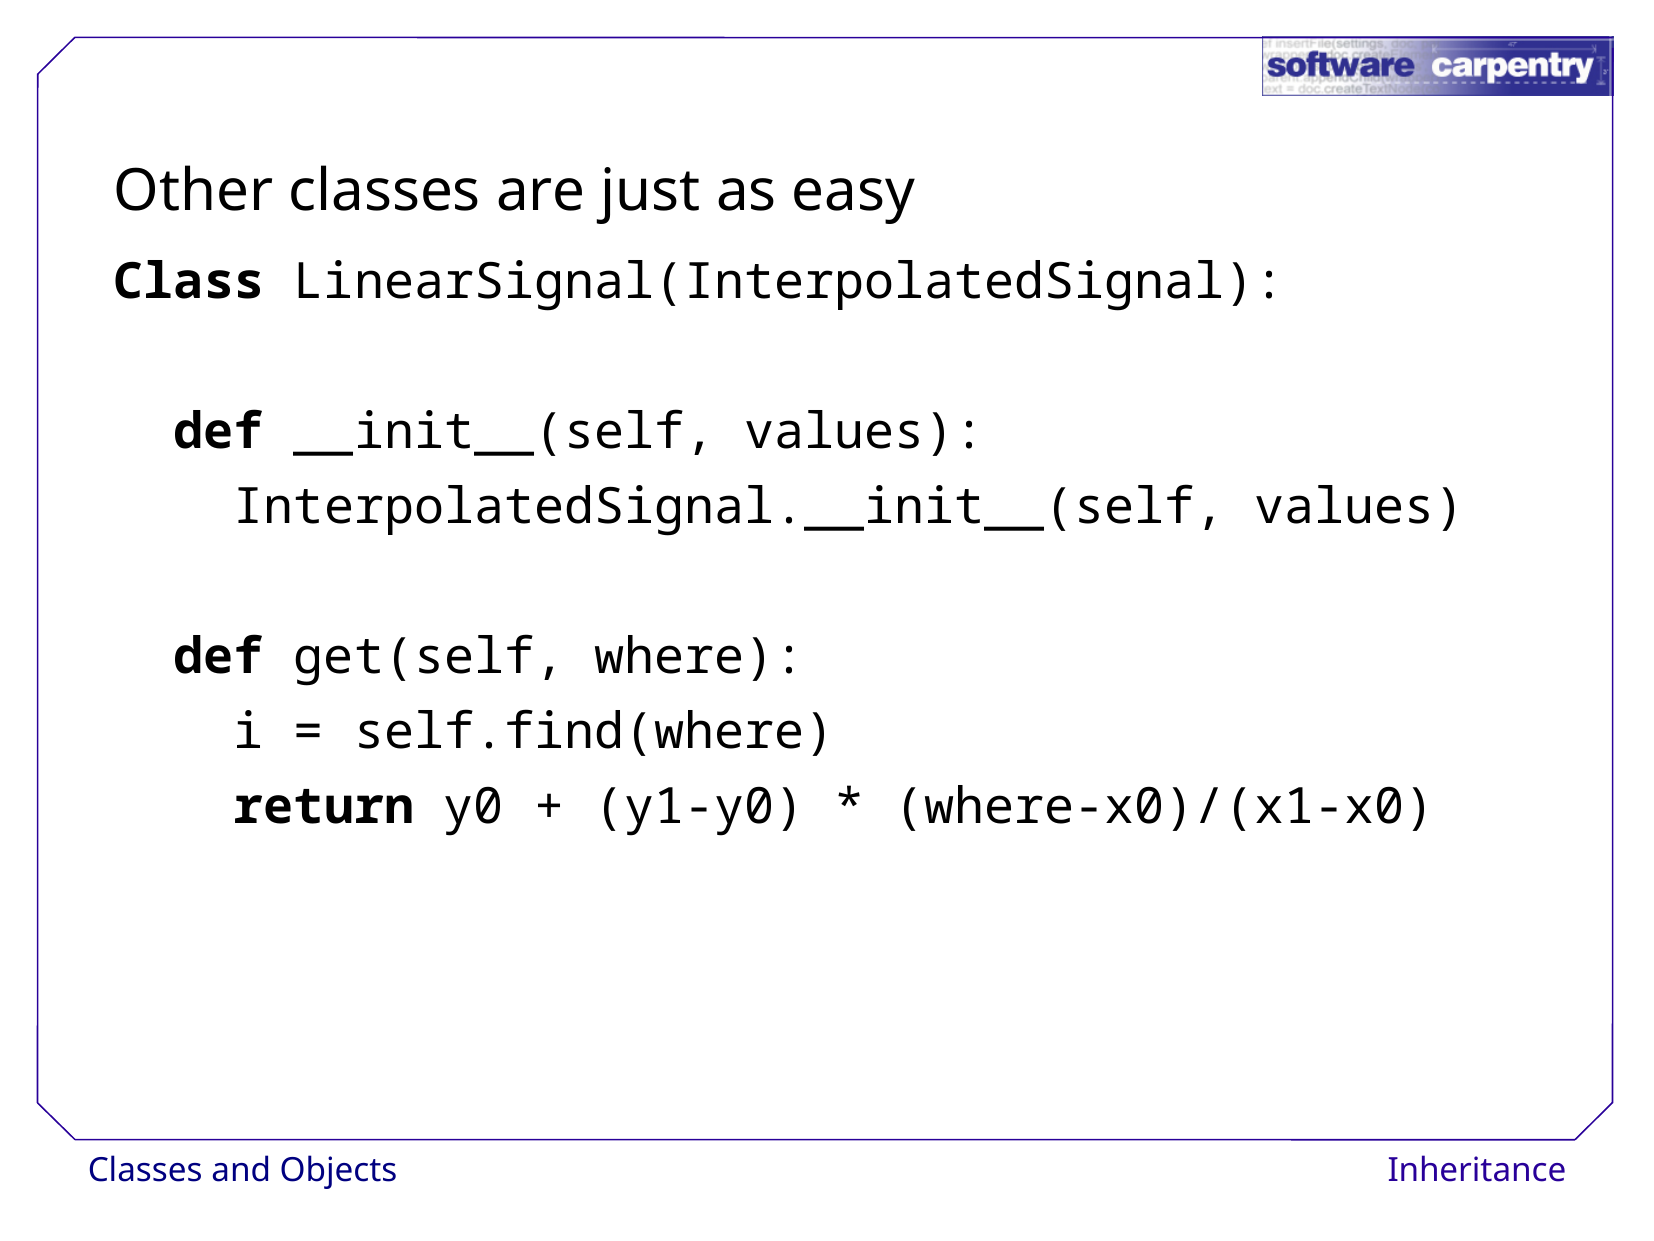

Other classes are just as easy
Class LinearSignal(InterpolatedSignal):
 def __init__(self, values):
 InterpolatedSignal.__init__(self, values)
 def get(self, where):
 i = self.find(where)
 return y0 + (y1-y0) * (where-x0)/(x1-x0)